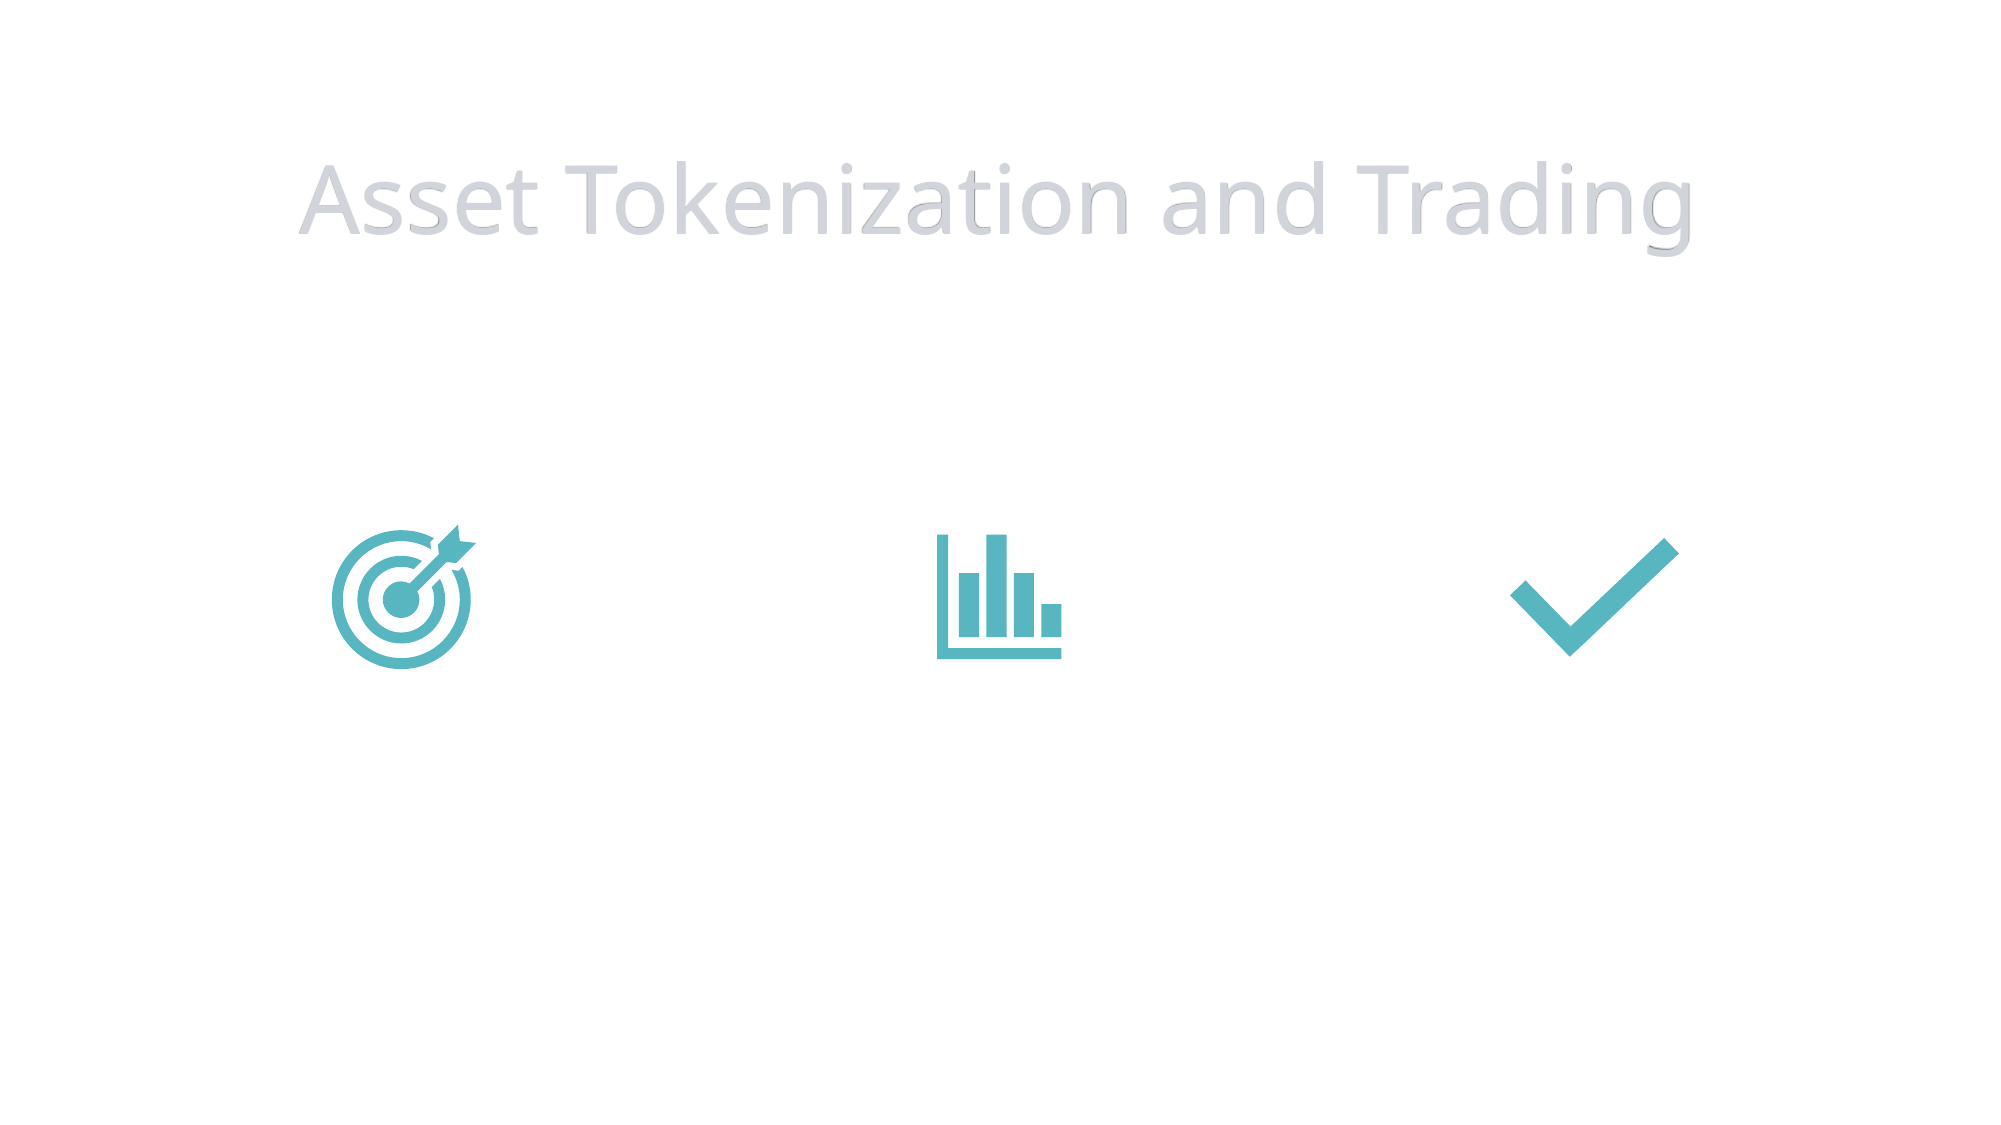

# Asset Tokenization and Trading
Introduction
BODY
Conclusion